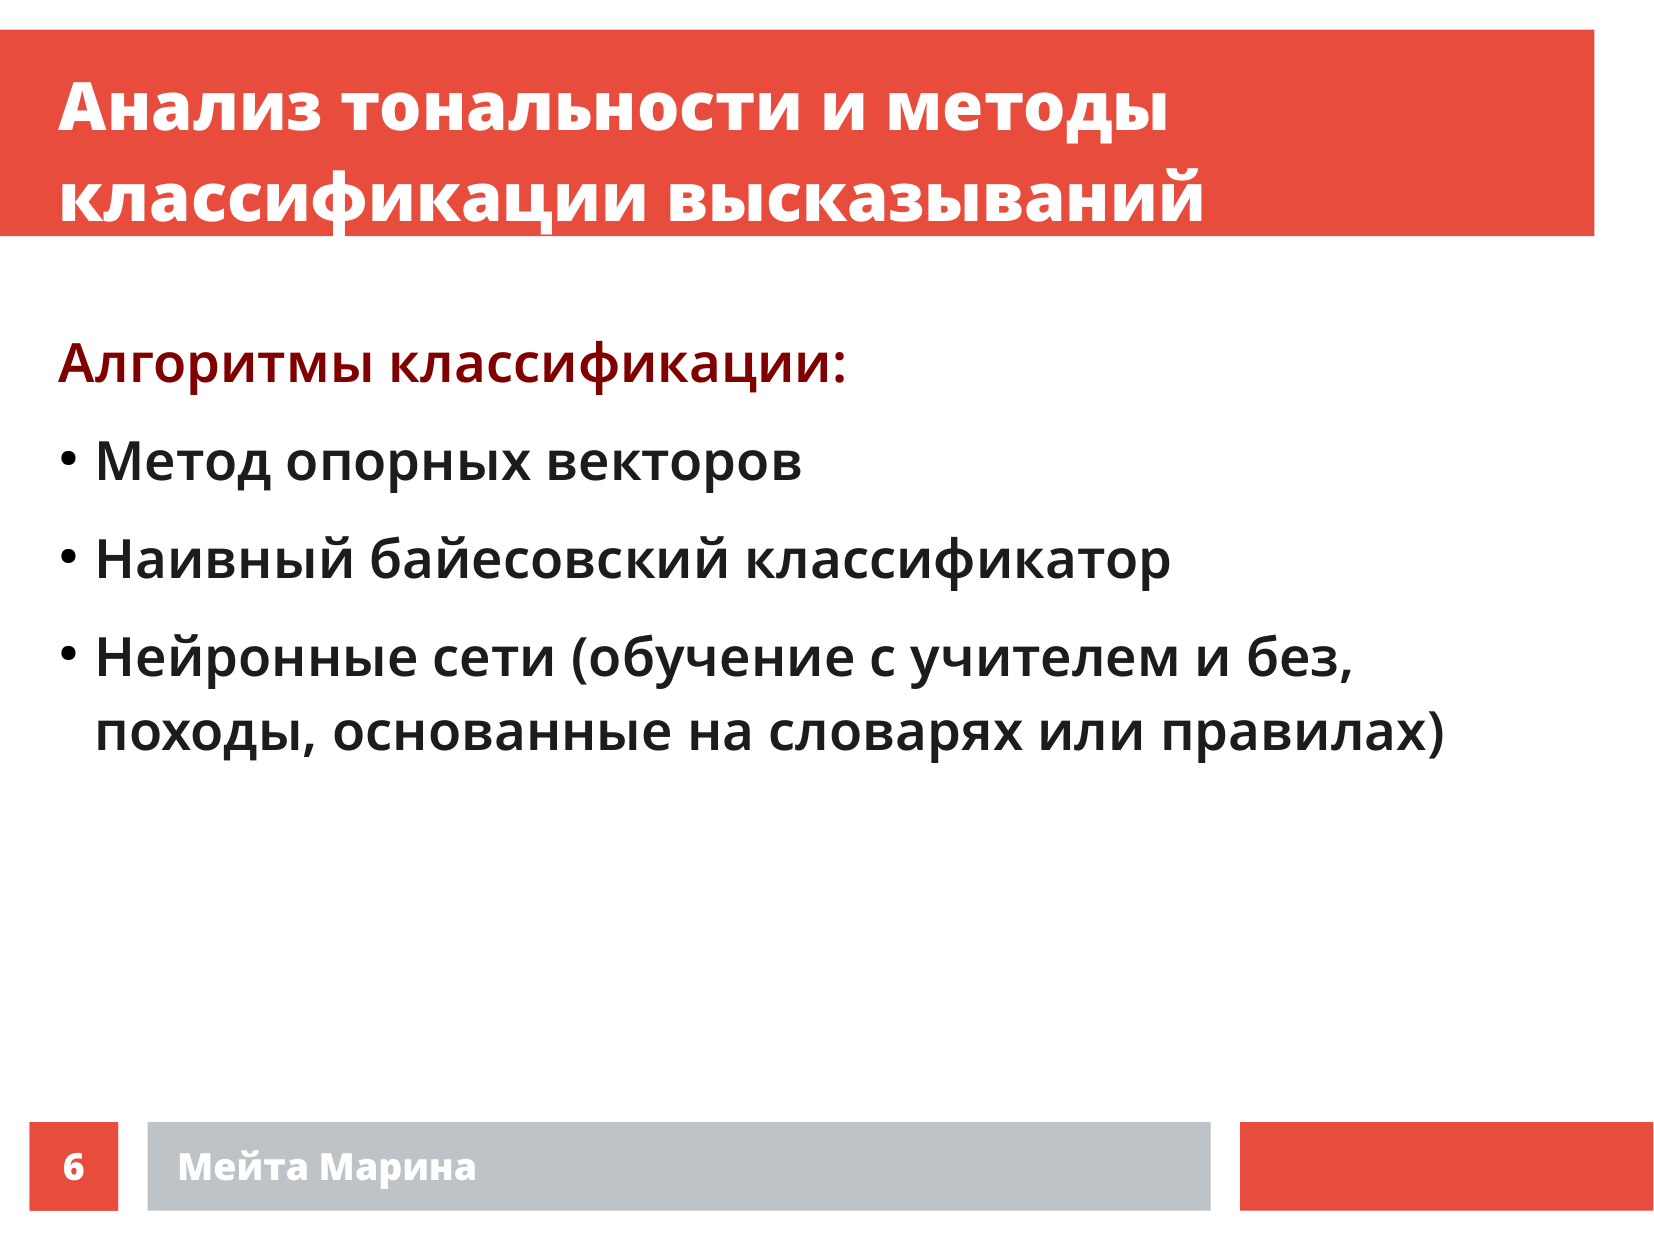

# Анализ тональности и методы классификации высказываний
Алгоритмы классификации:
Метод опорных векторов
Наивный байесовский классификатор
Нейронные сети (обучение с учителем и без, походы, основанные на словарях или правилах)
6
Мейта Марина